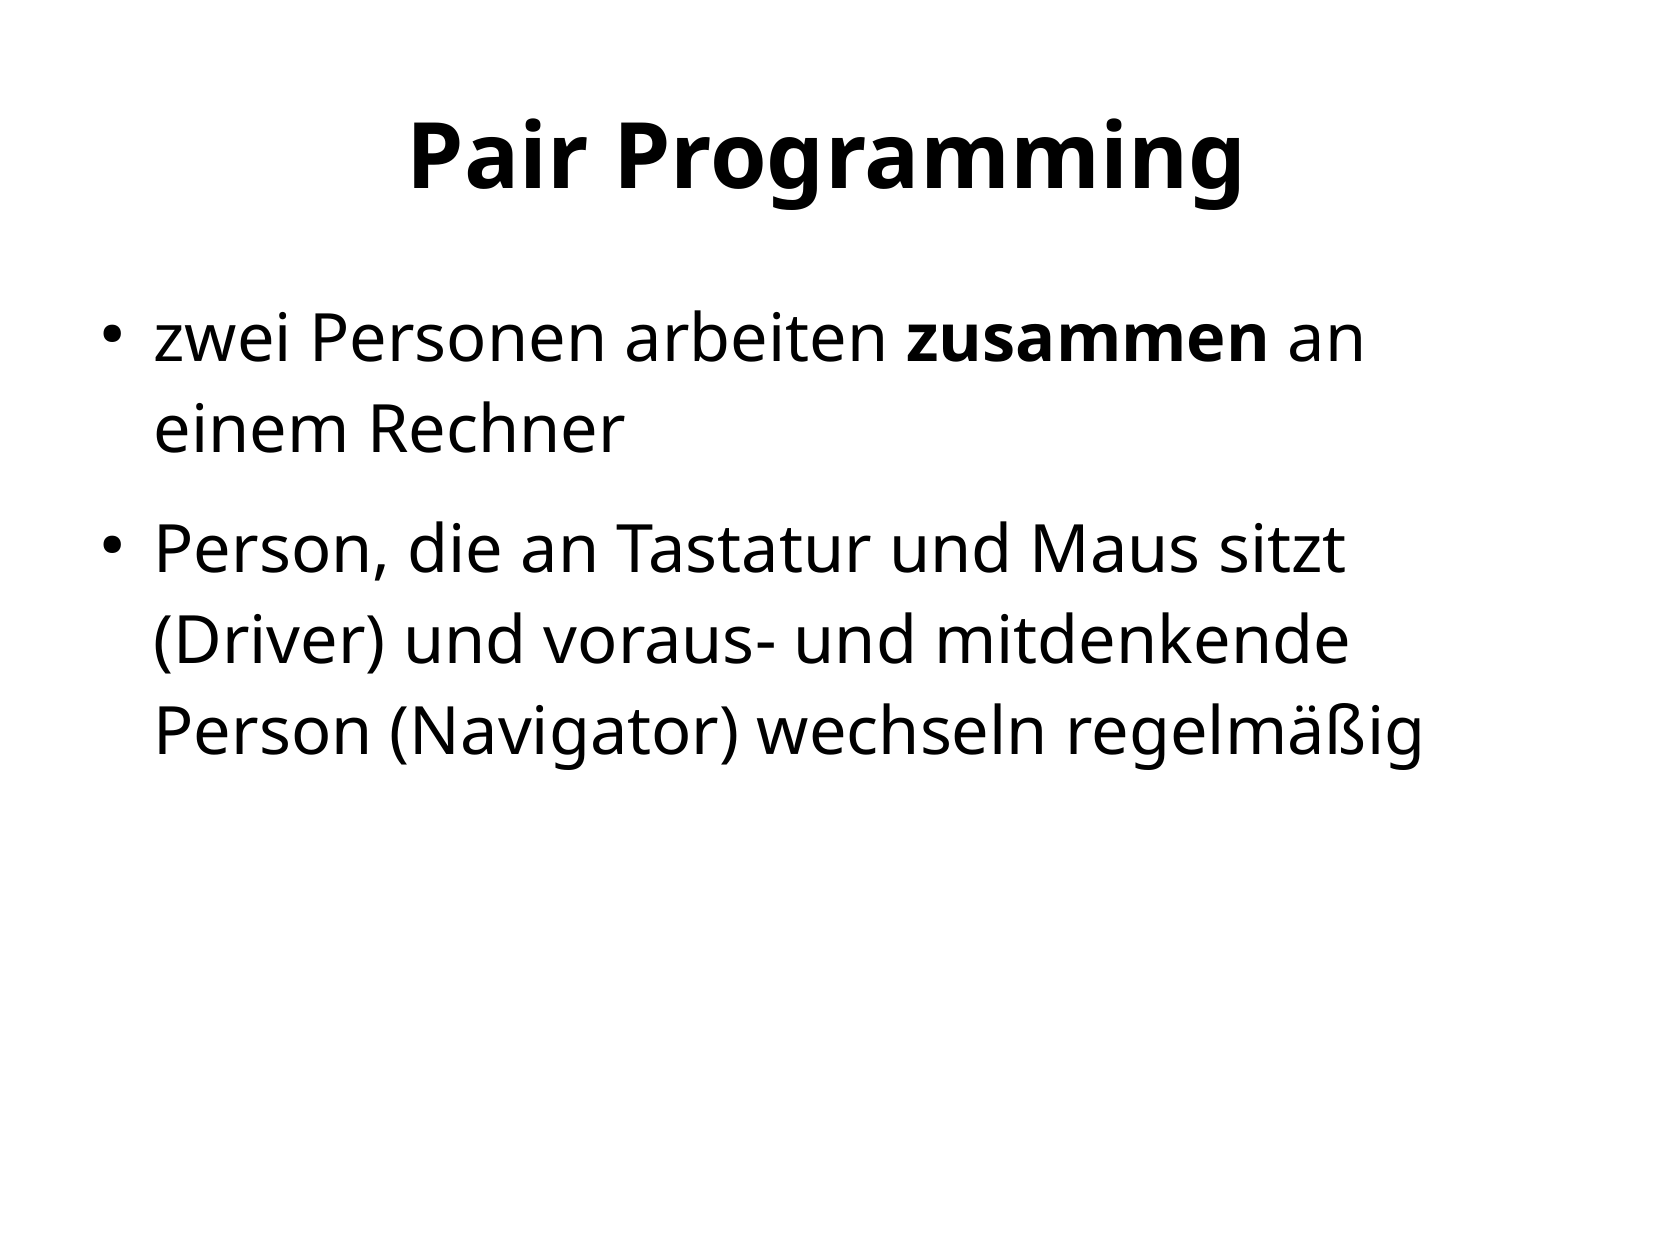

# Pair Programming
zwei Personen arbeiten zusammen an einem Rechner
Person, die an Tastatur und Maus sitzt (Driver) und voraus- und mitdenkende Person (Navigator) wechseln regelmäßig